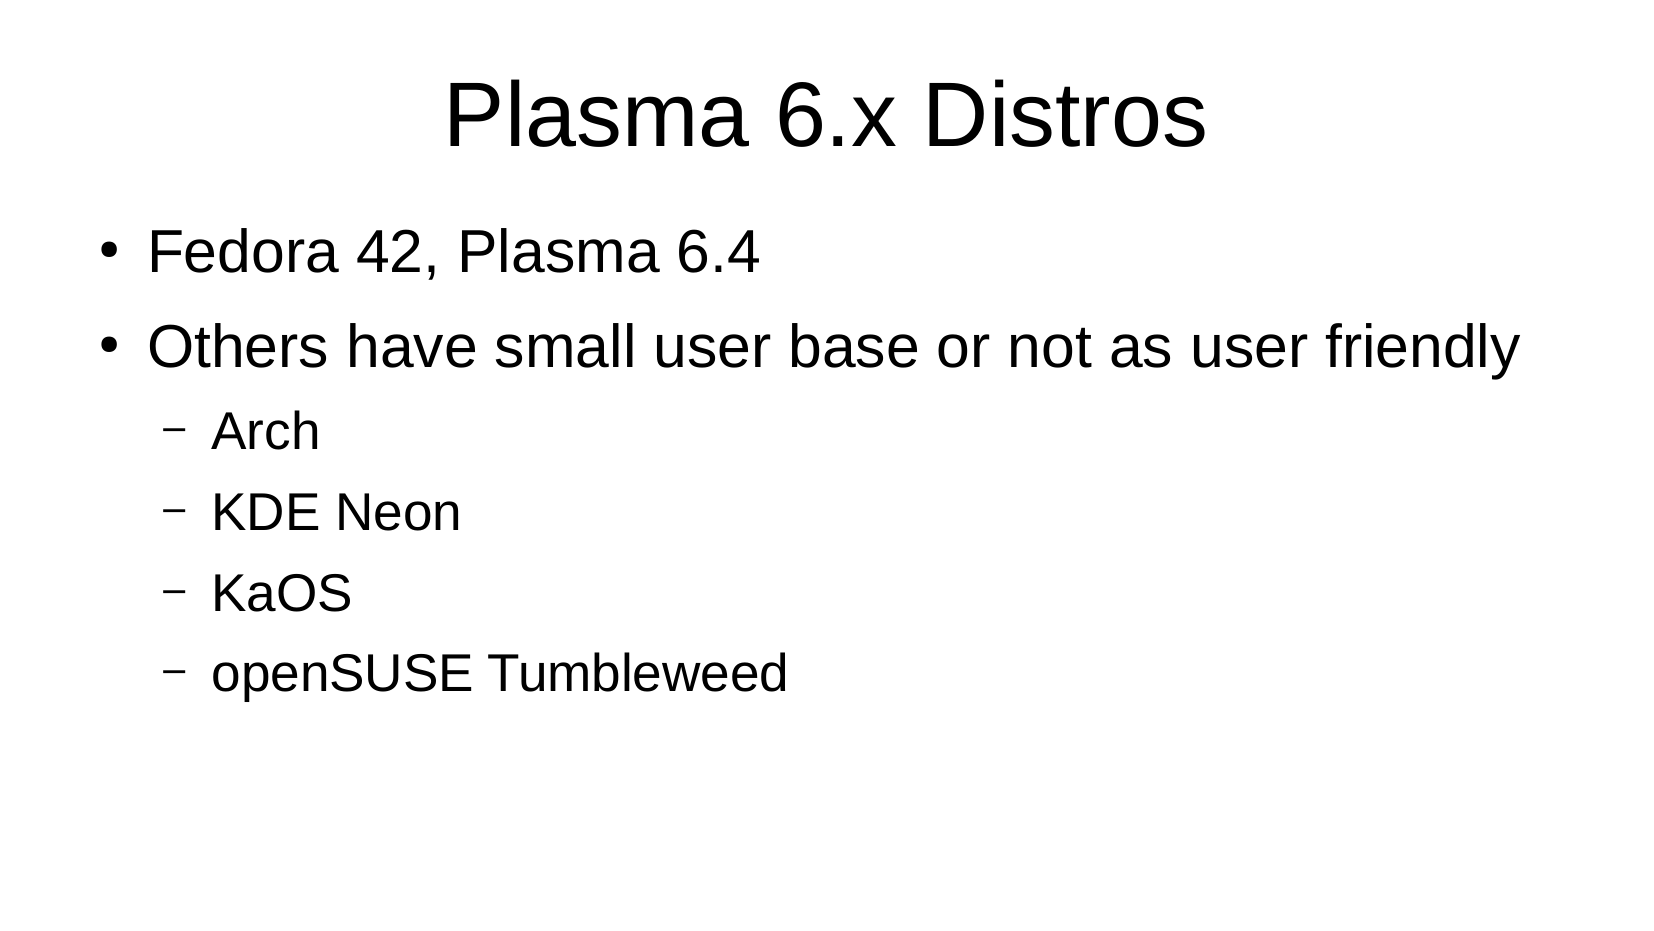

# Plasma 6.x Distros
Fedora 42, Plasma 6.4
Others have small user base or not as user friendly
Arch
KDE Neon
KaOS
openSUSE Tumbleweed